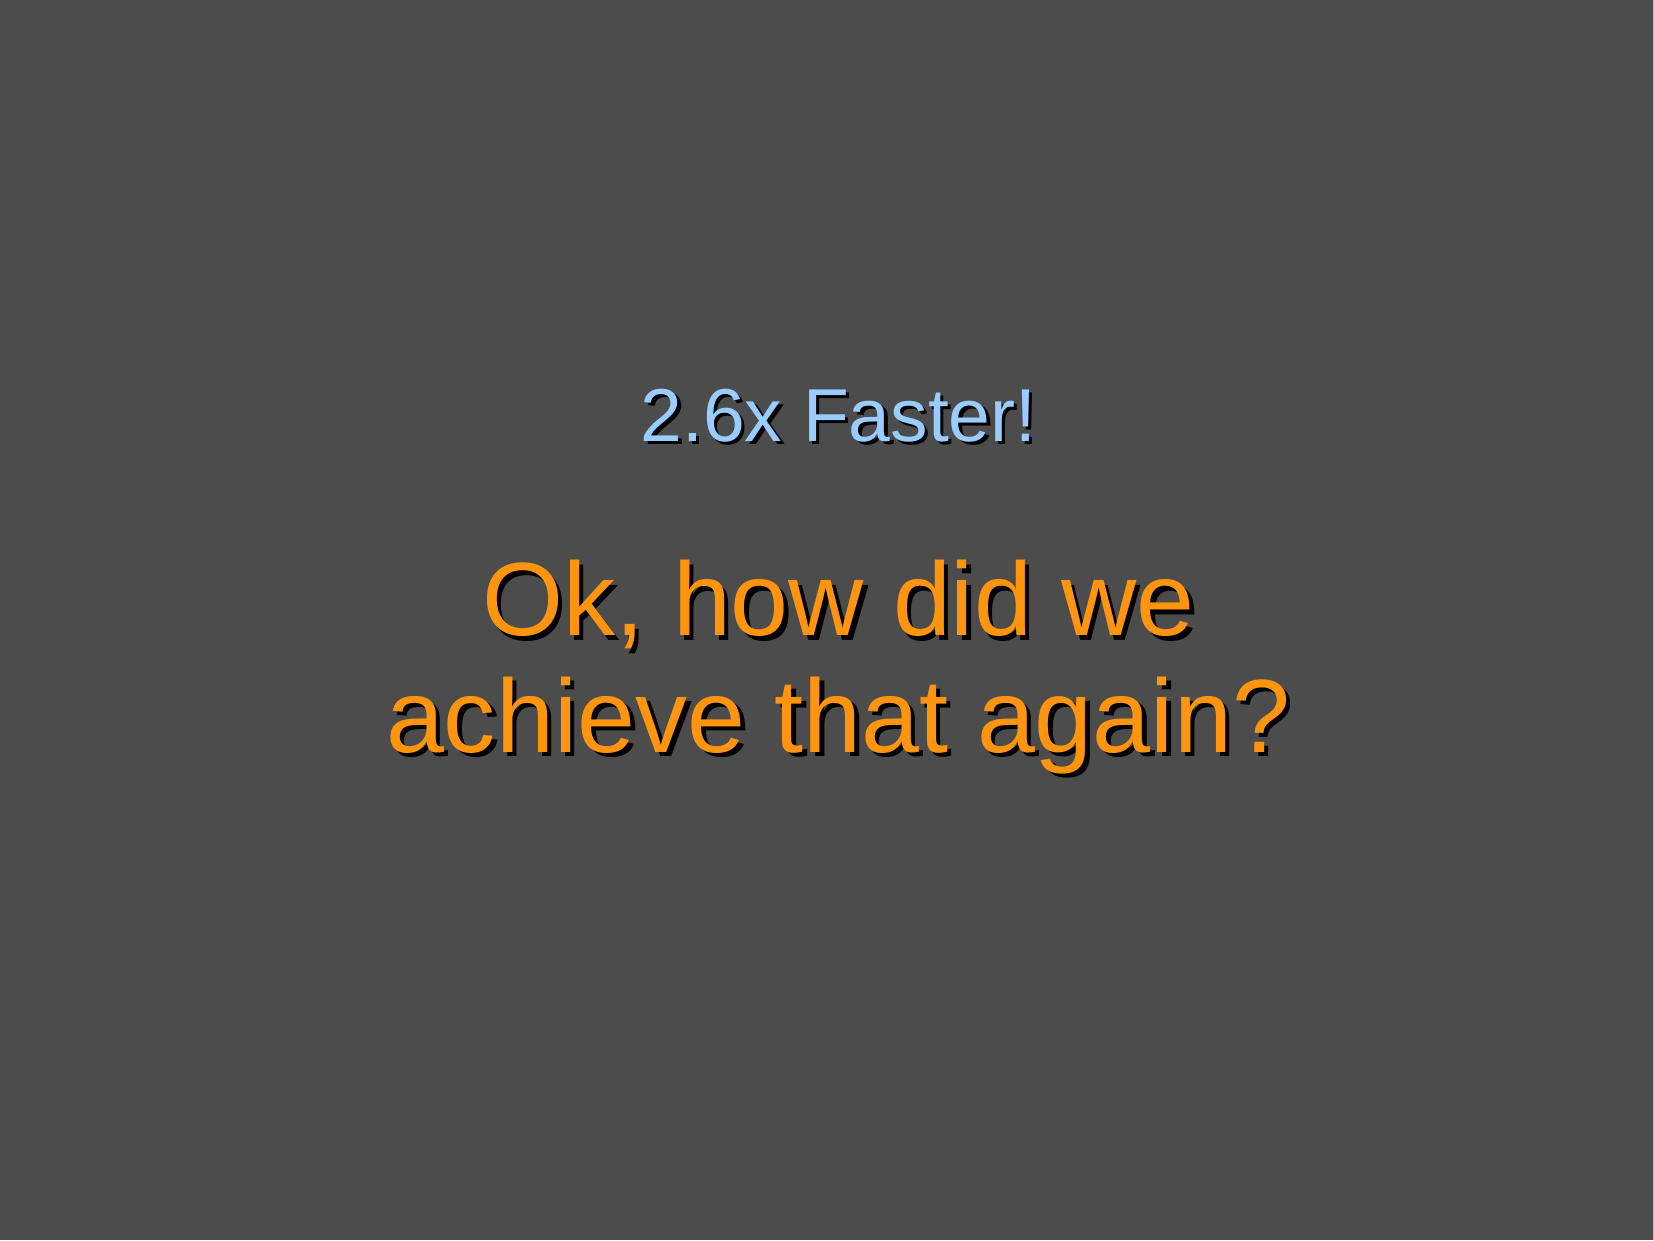

2.6x Faster!
Ok, how did we achieve that again?